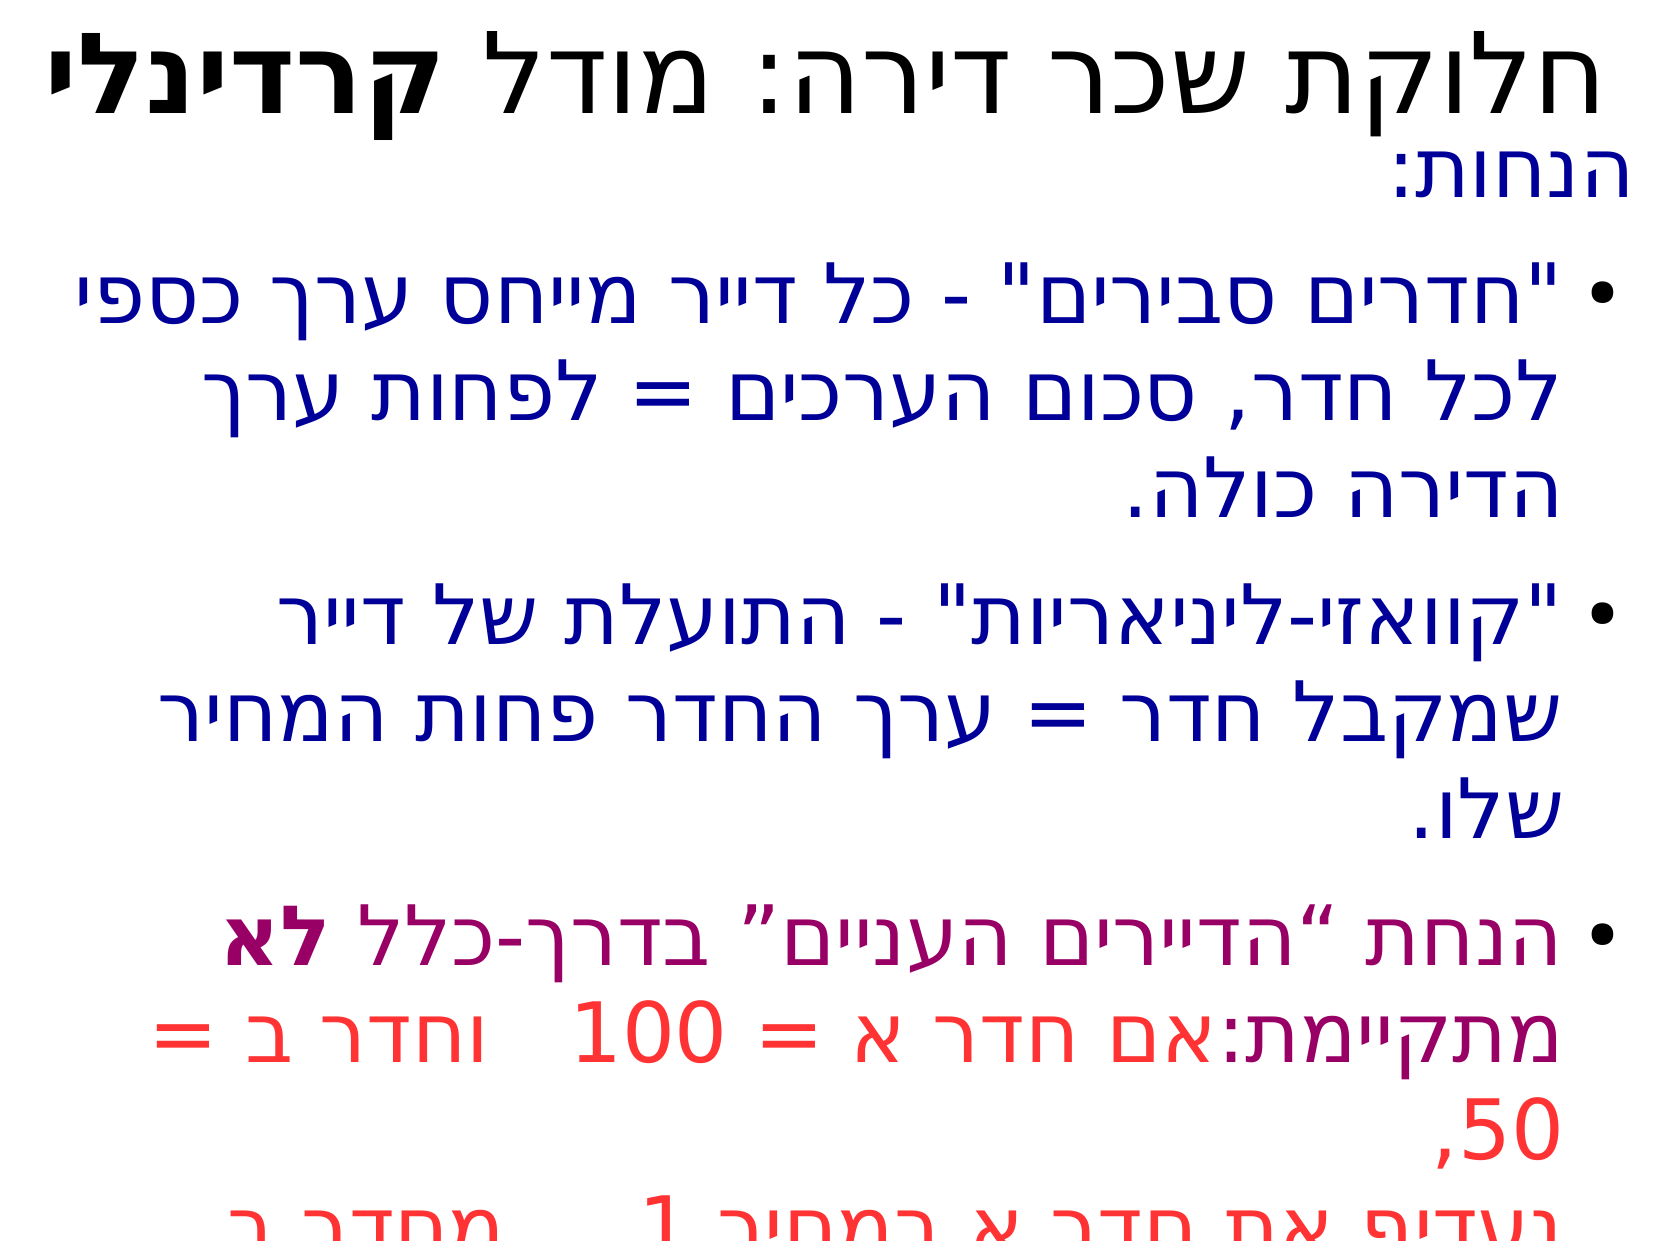

# חלוקת שכר דירה: מודל קרדינלי
הנחות:
"חדרים סבירים" - כל דייר מייחס ערך כספי לכל חדר, סכום הערכים = לפחות ערך הדירה כולה.
"קוואזי-ליניאריות" - התועלת של דייר שמקבל חדר = ערך החדר פחות המחיר שלו.
הנחת “הדיירים העניים” בדרך-כלל לא מתקיימת:אם חדר א = 100 וחדר ב = 50,
נעדיף את חדר א במחיר 1 מחדר ב בחינם.